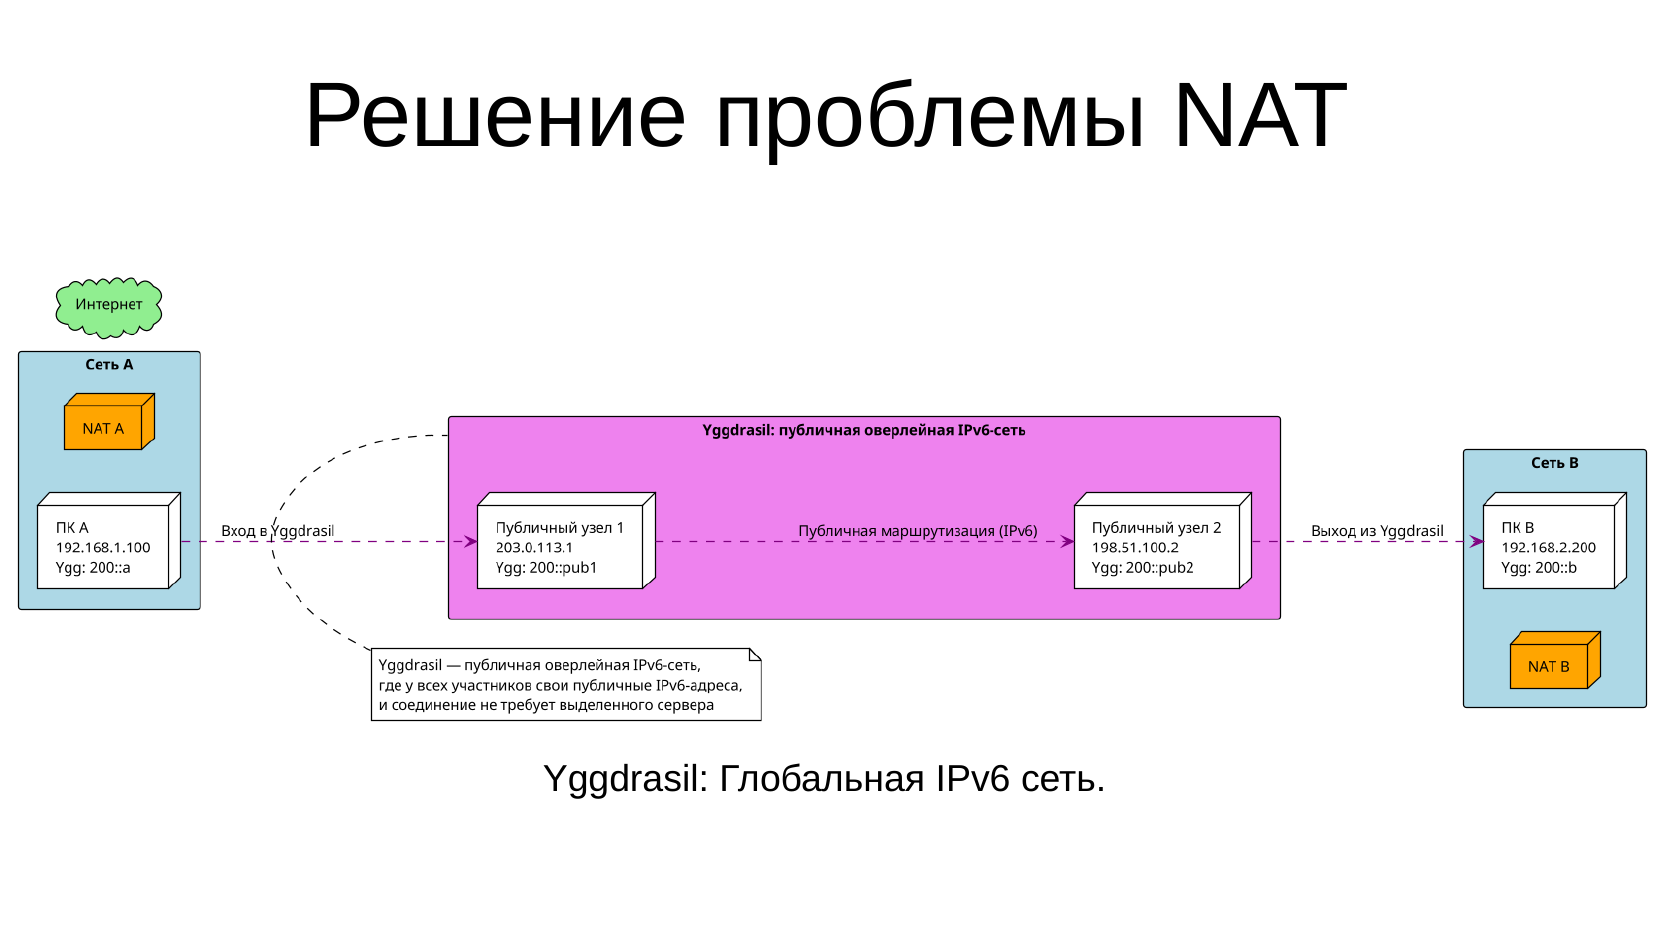

# Решение проблемы NAT
Yggdrasil: Глобальная IPv6 сеть.